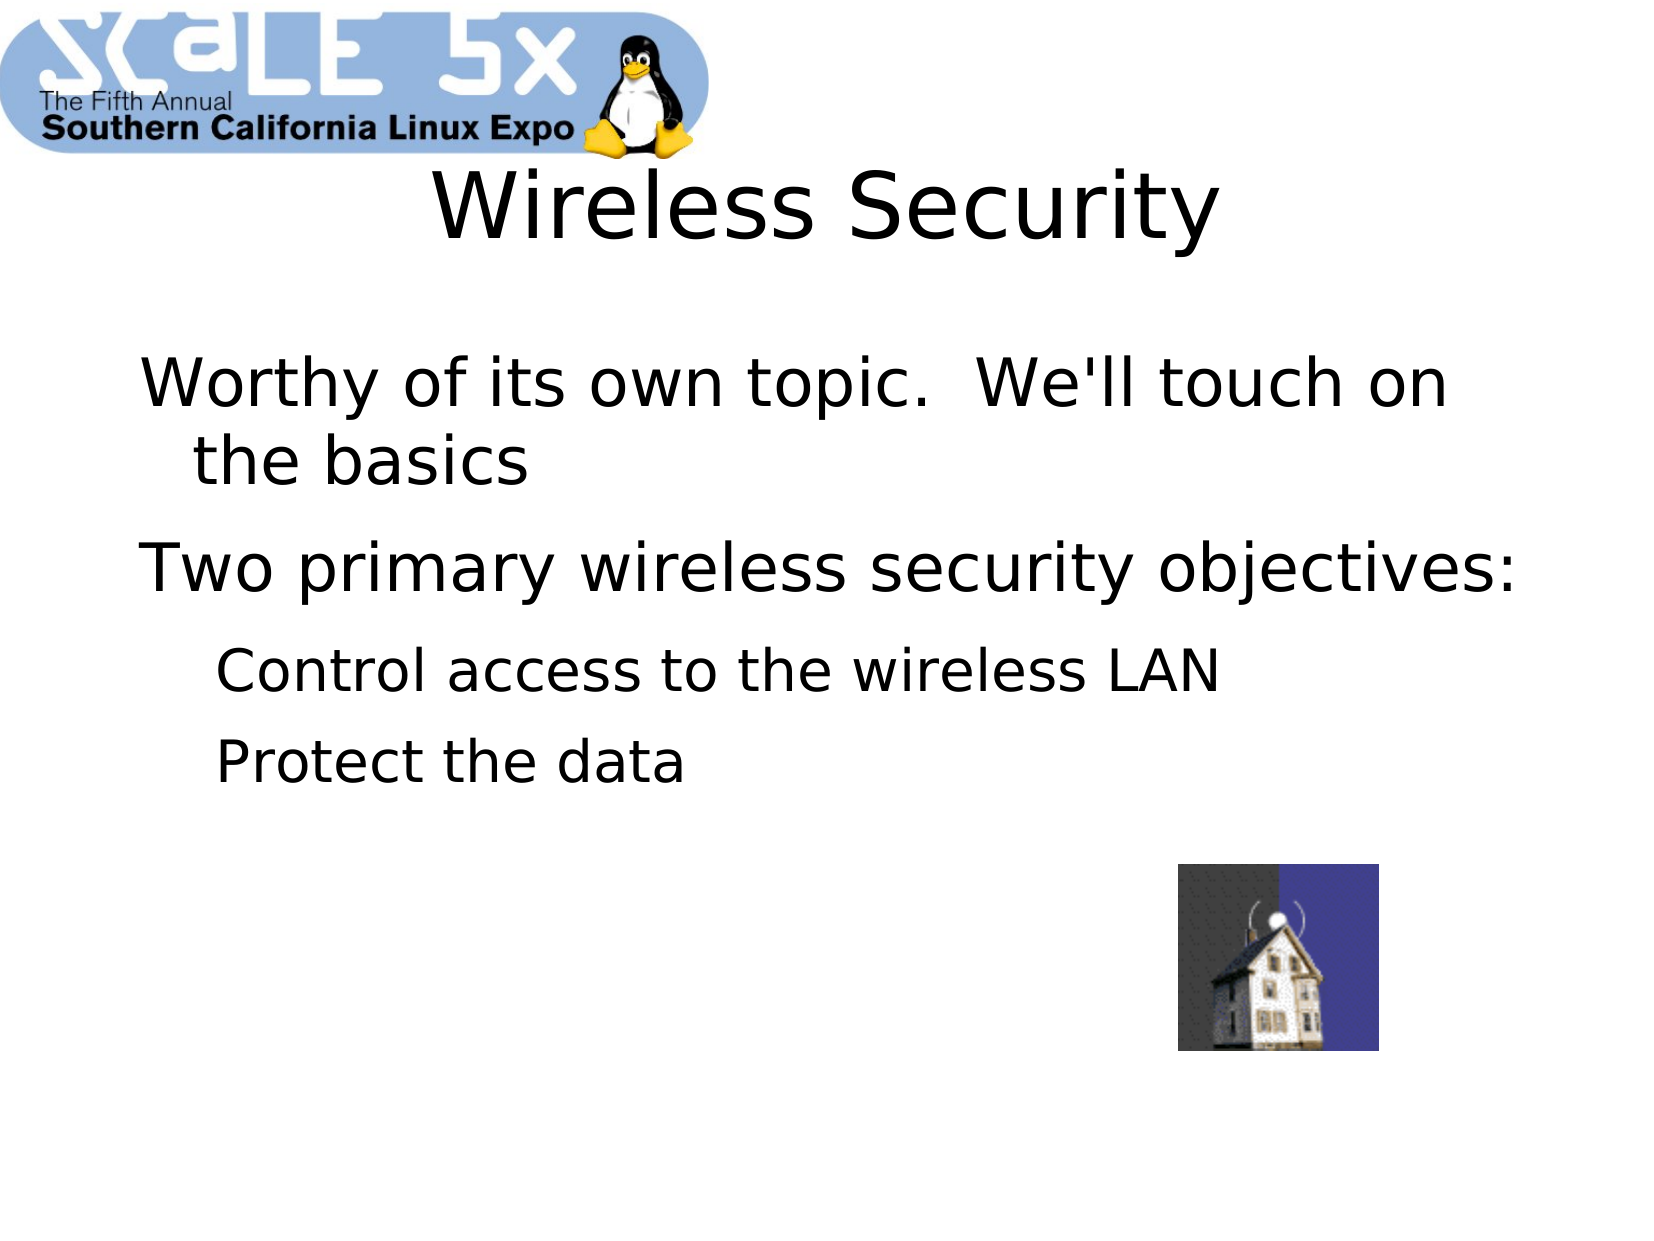

# Wireless Security
Worthy of its own topic. We'll touch on the basics
Two primary wireless security objectives:
Control access to the wireless LAN
Protect the data